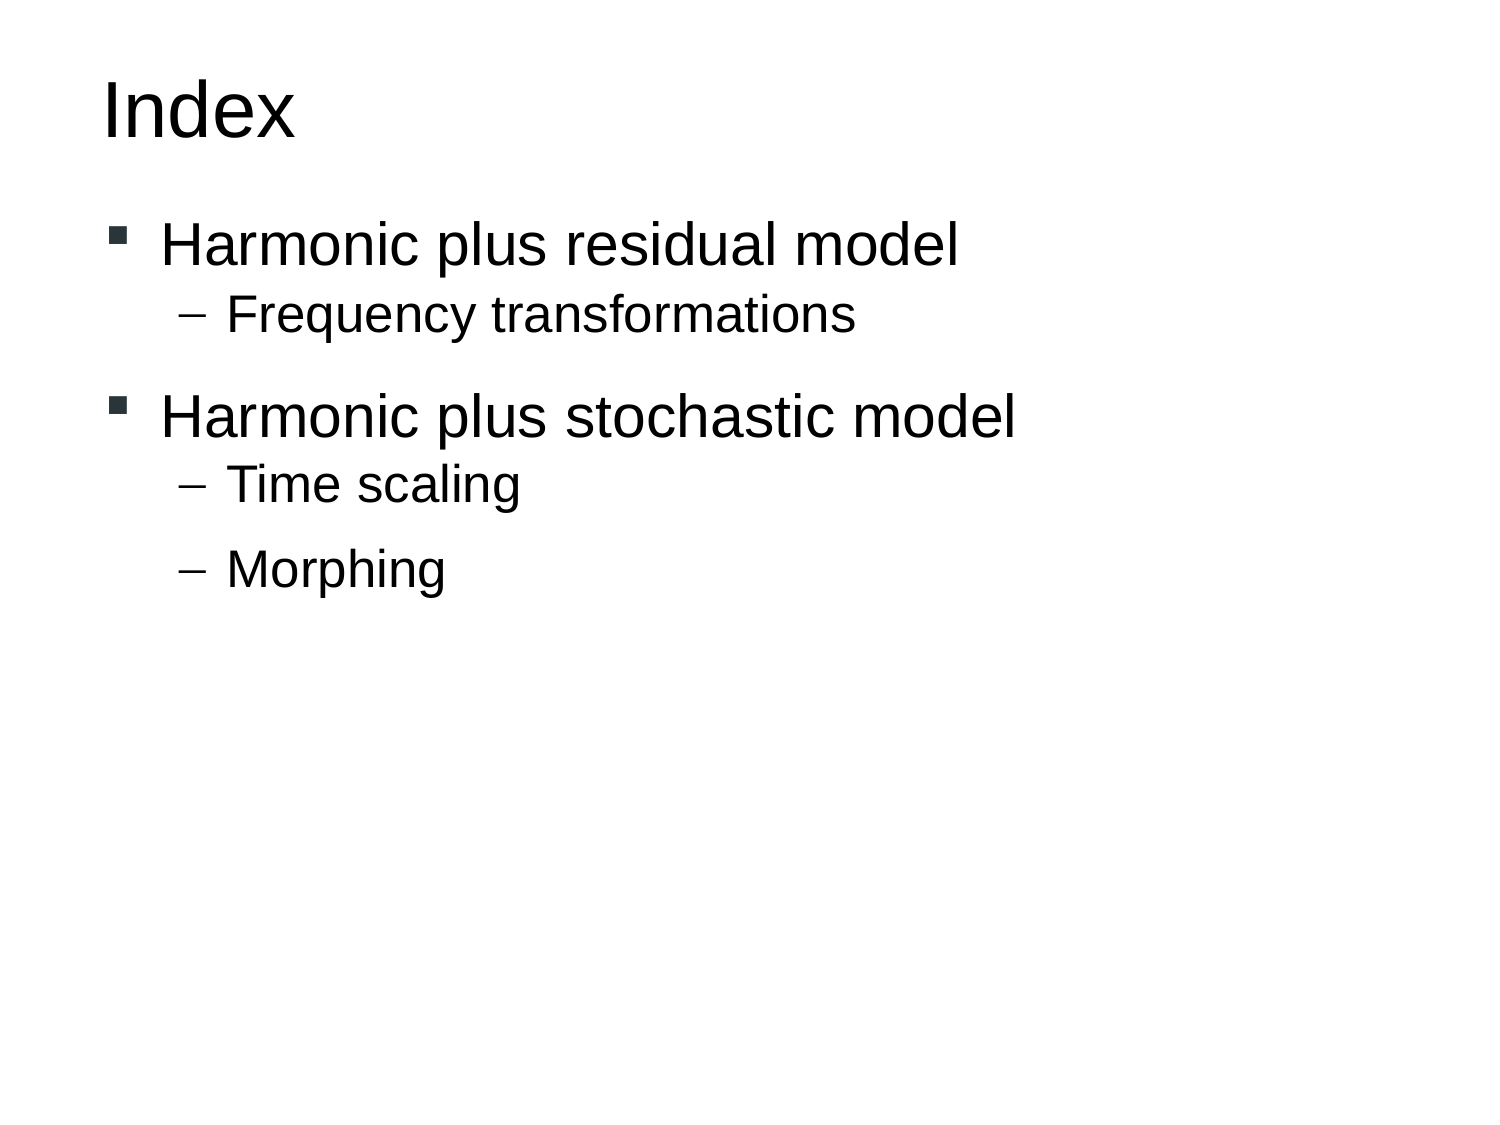

# Index
Harmonic plus residual model
Frequency transformations
Harmonic plus stochastic model
Time scaling
Morphing